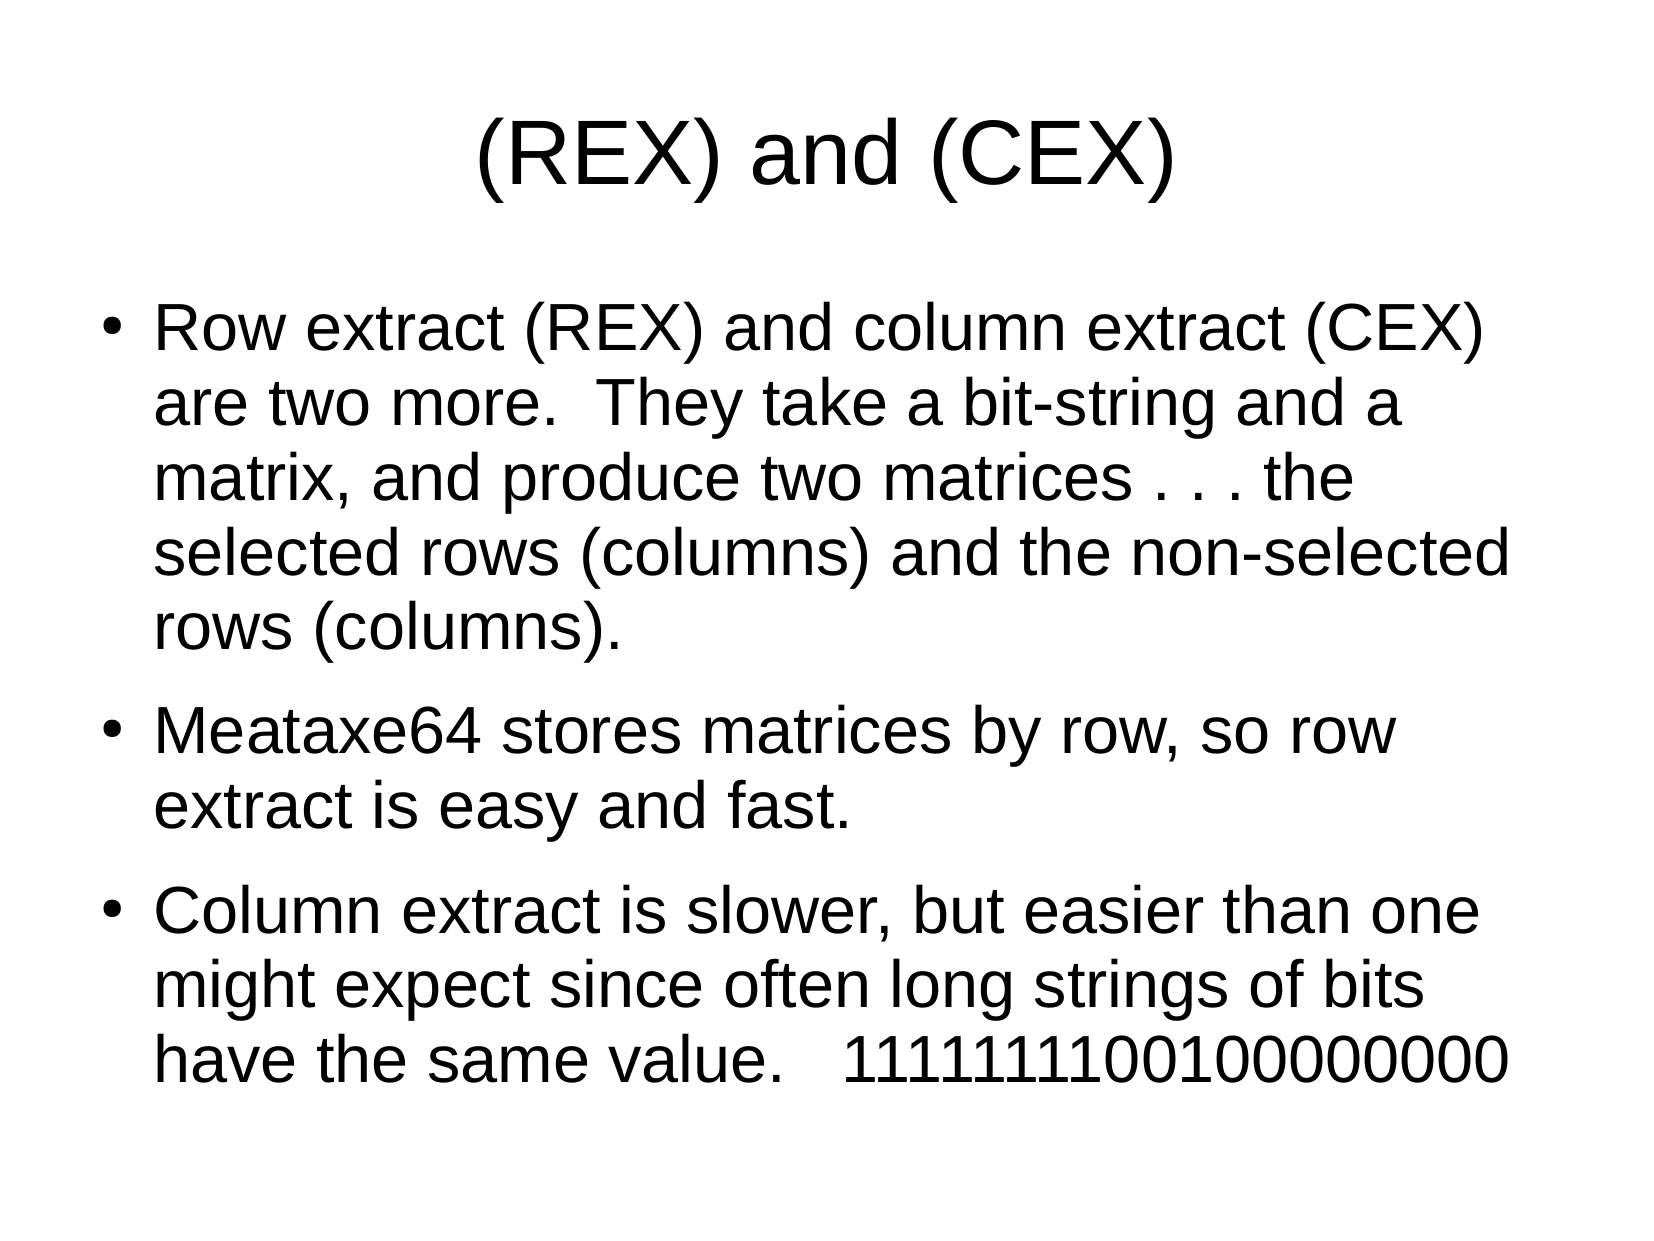

# (REX) and (CEX)
Row extract (REX) and column extract (CEX) are two more. They take a bit-string and a matrix, and produce two matrices . . . the selected rows (columns) and the non-selected rows (columns).
Meataxe64 stores matrices by row, so row extract is easy and fast.
Column extract is slower, but easier than one might expect since often long strings of bits have the same value. 1111111100100000000